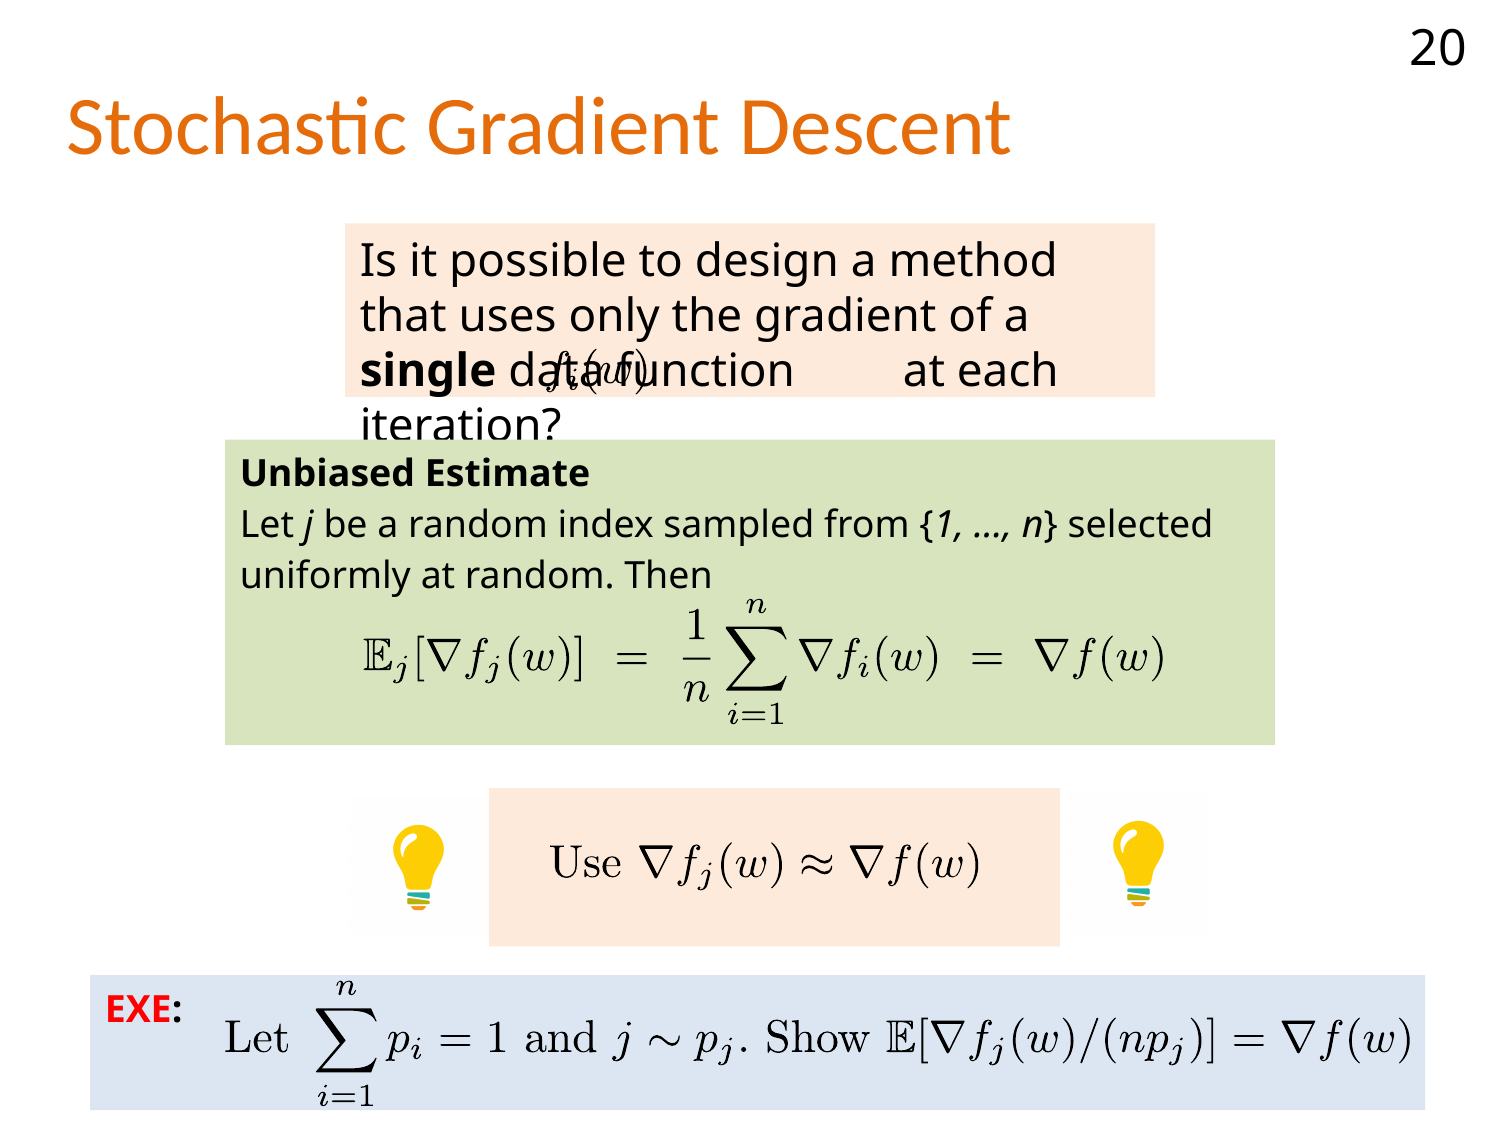

Stochastic Gradient Descent
Is it possible to design a method that uses only the gradient of a single data function at each iteration?
Unbiased Estimate
Let j be a random index sampled from {1, …, n} selected uniformly at random. Then
EXE: